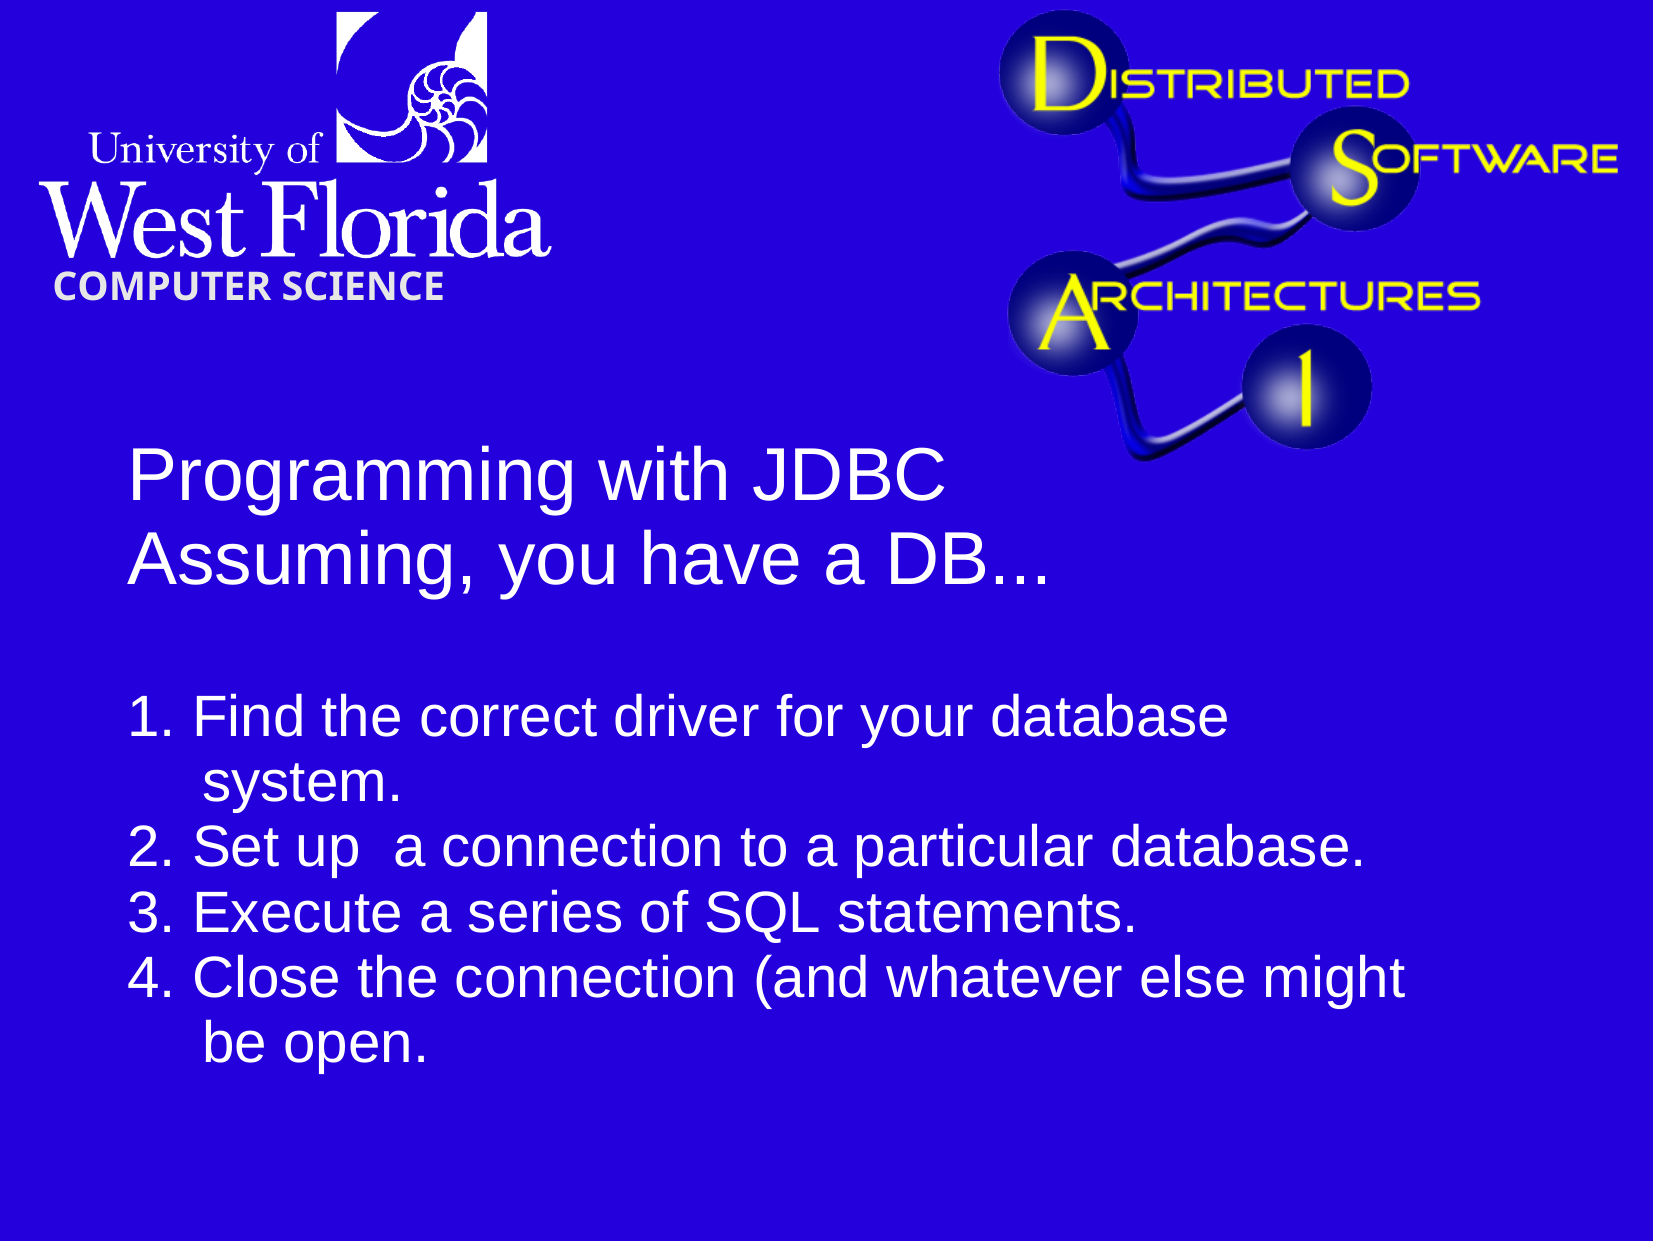

COMPUTER SCIENCE
Programming with JDBC
Assuming, you have a DB...
1. Find the correct driver for your database
	system.
2. Set up a connection to a particular database.
3. Execute a series of SQL statements.
4. Close the connection (and whatever else might 	be open.